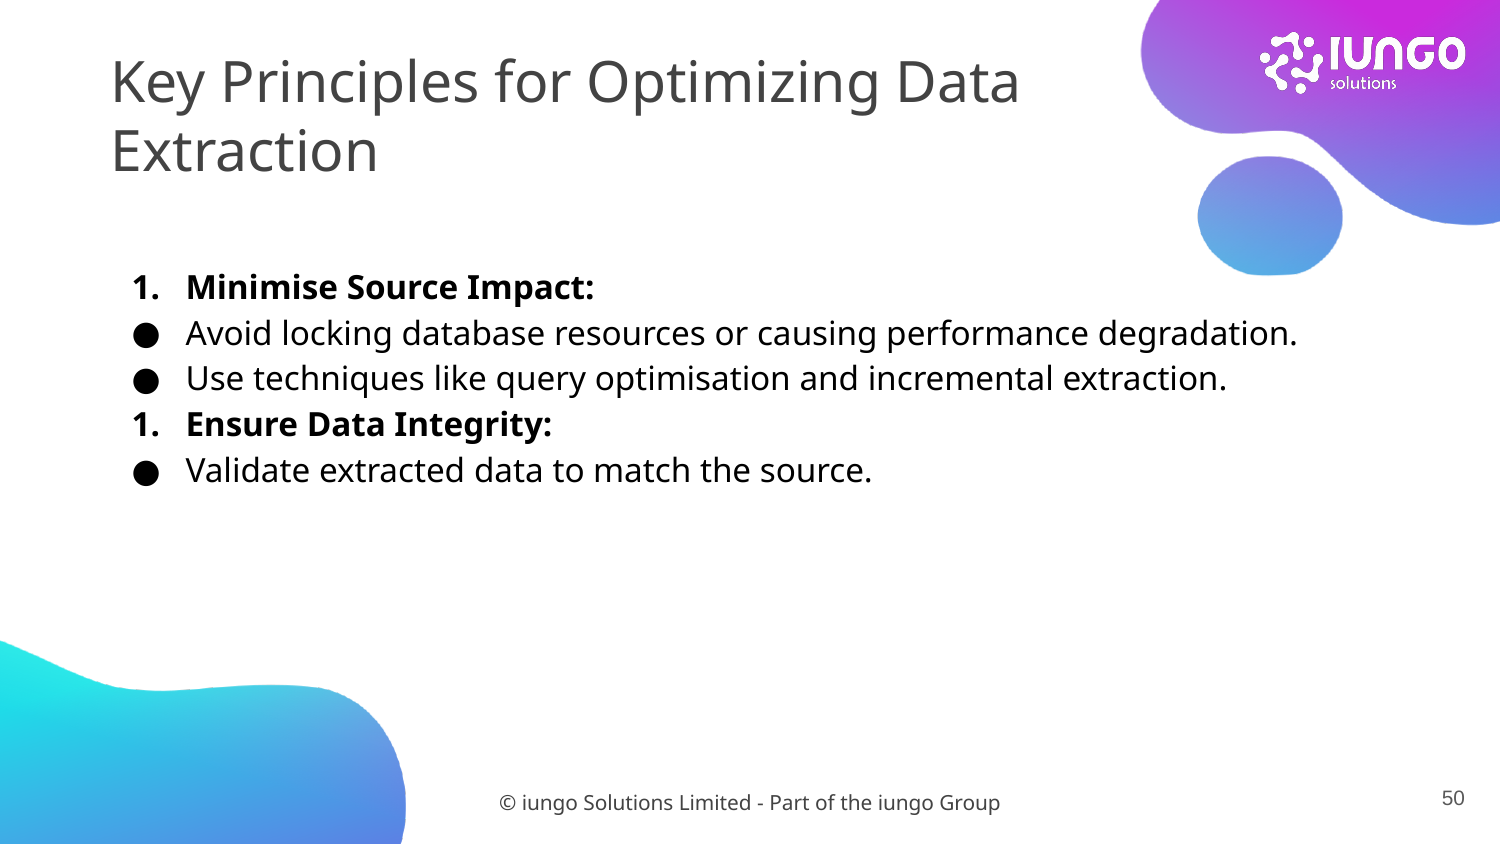

# Key Principles for Optimizing Data Extraction
Minimise Source Impact:
Avoid locking database resources or causing performance degradation.
Use techniques like query optimisation and incremental extraction.
Ensure Data Integrity:
Validate extracted data to match the source.